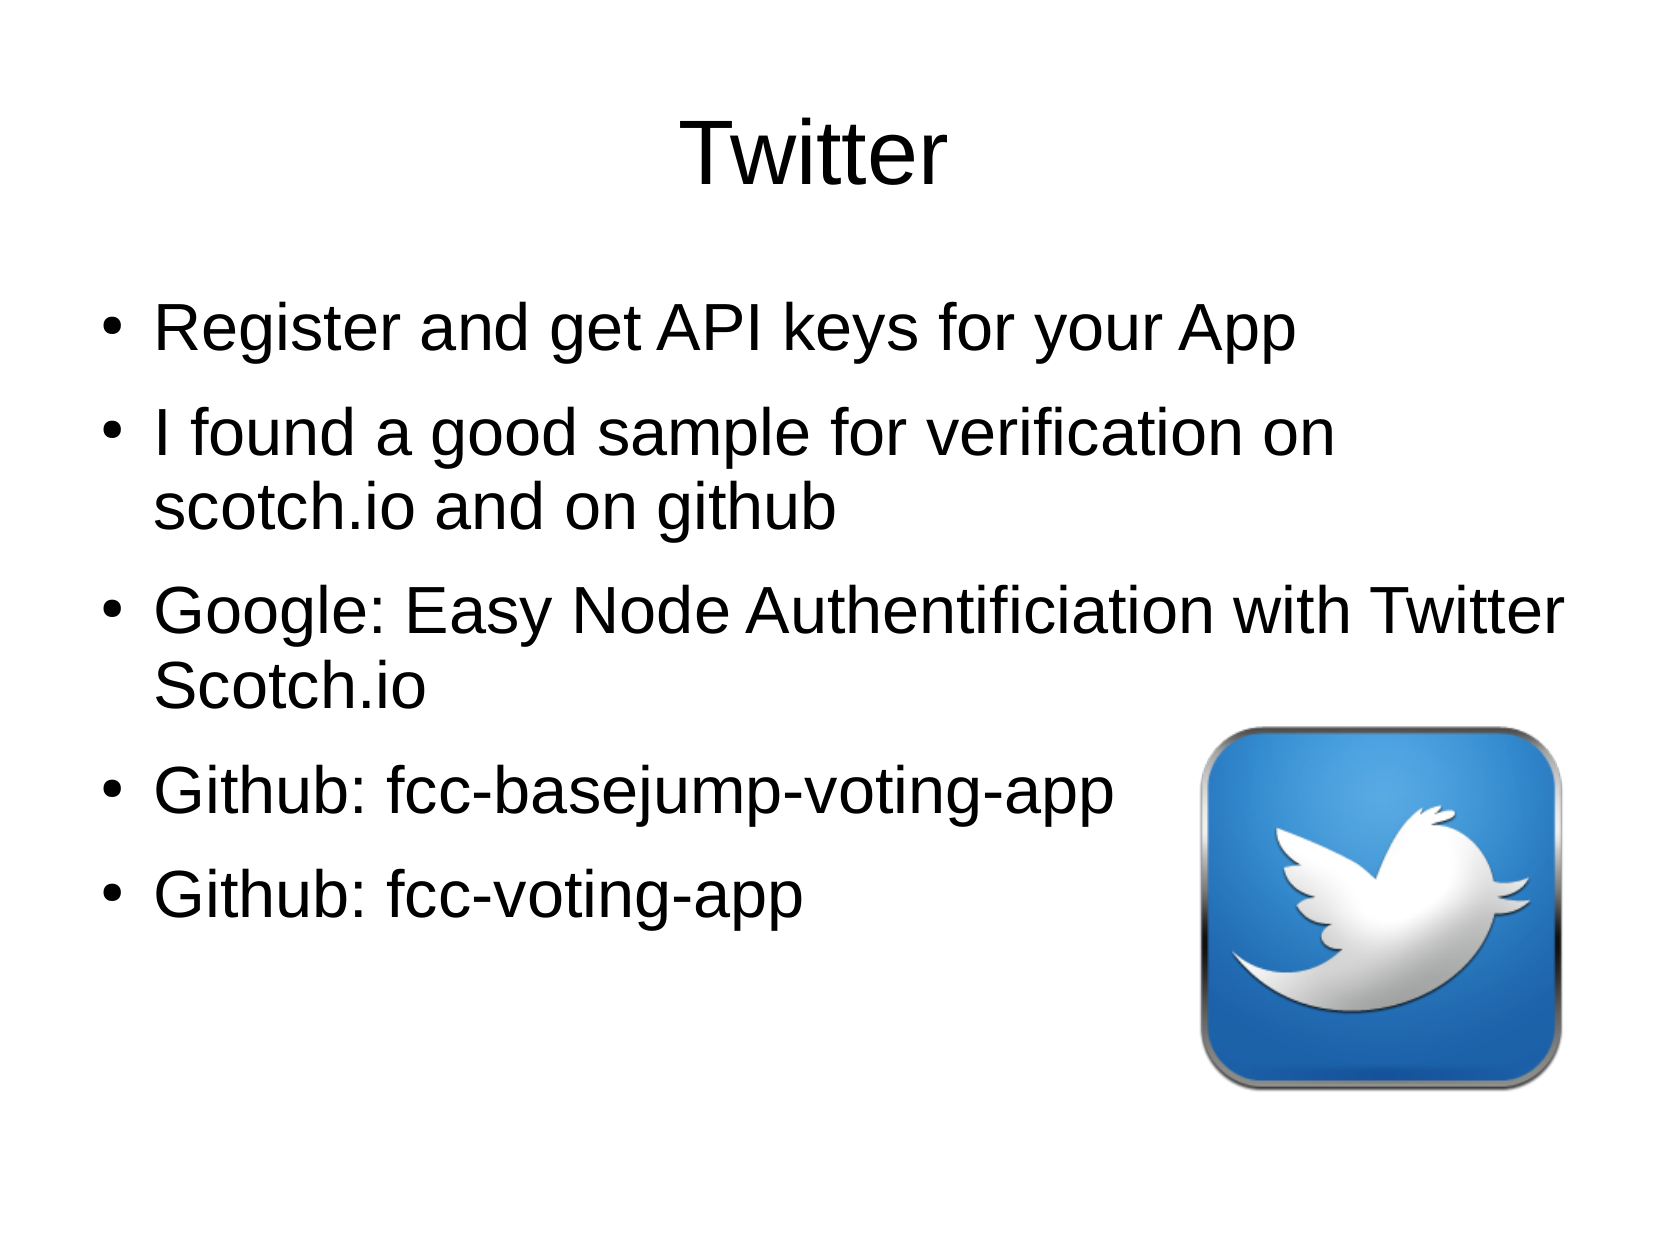

# Twitter
Register and get API keys for your App
I found a good sample for verification on scotch.io and on github
Google: Easy Node Authentificiation with Twitter Scotch.io
Github: fcc-basejump-voting-app
Github: fcc-voting-app